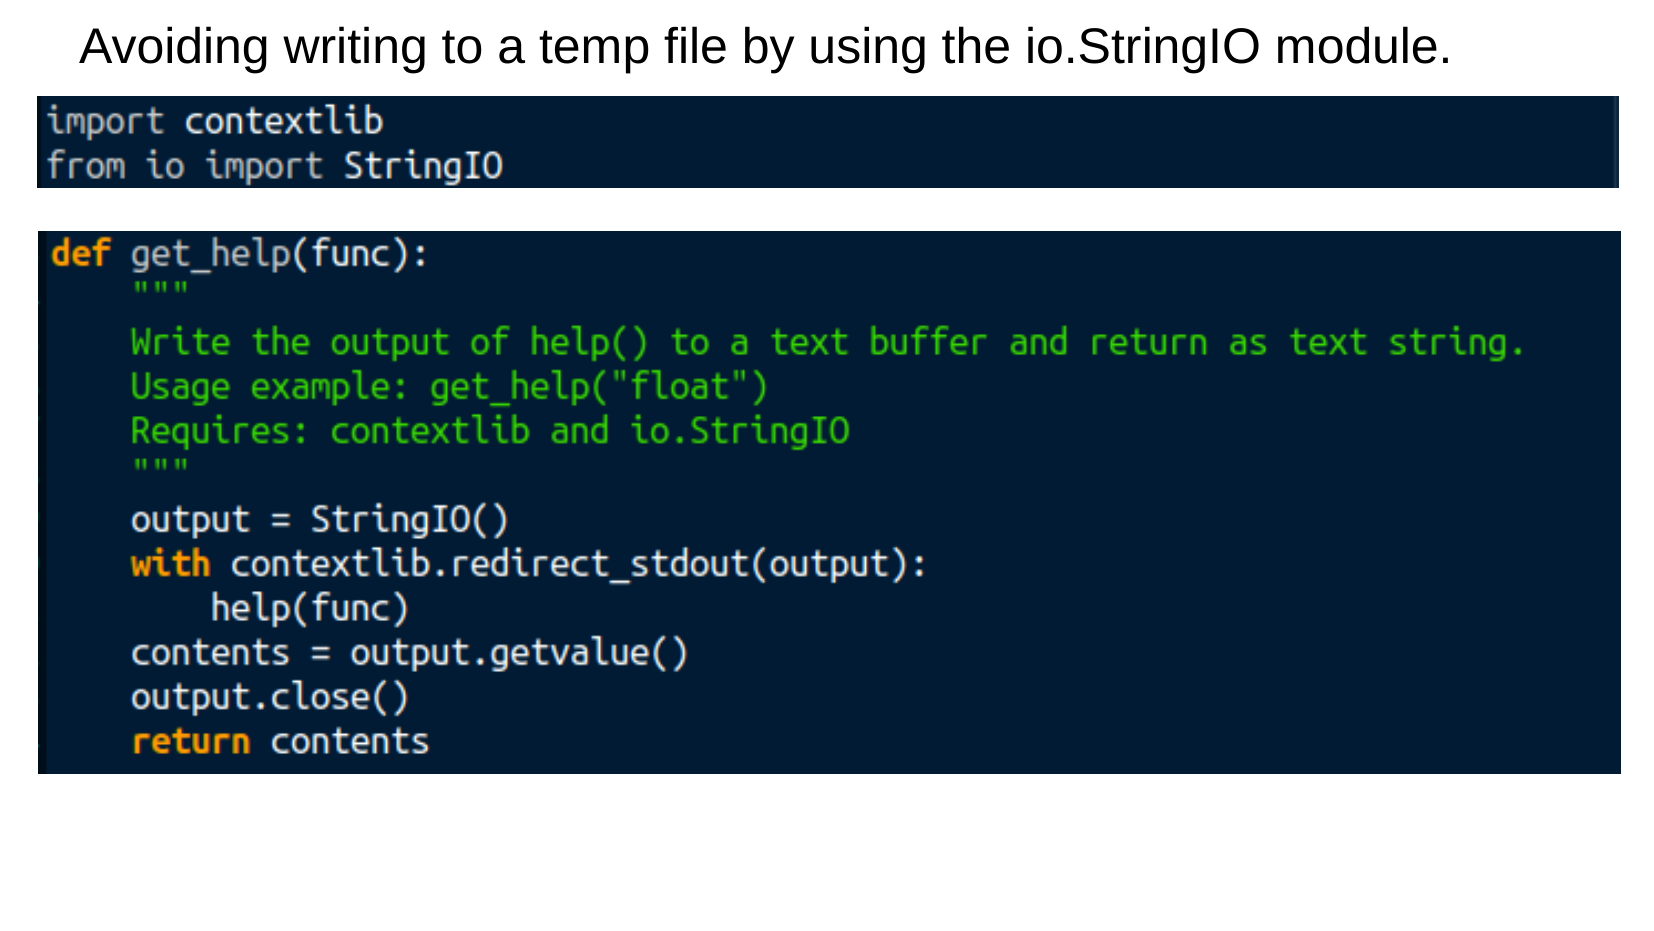

# Avoiding writing to a temp file by using the io.StringIO module.